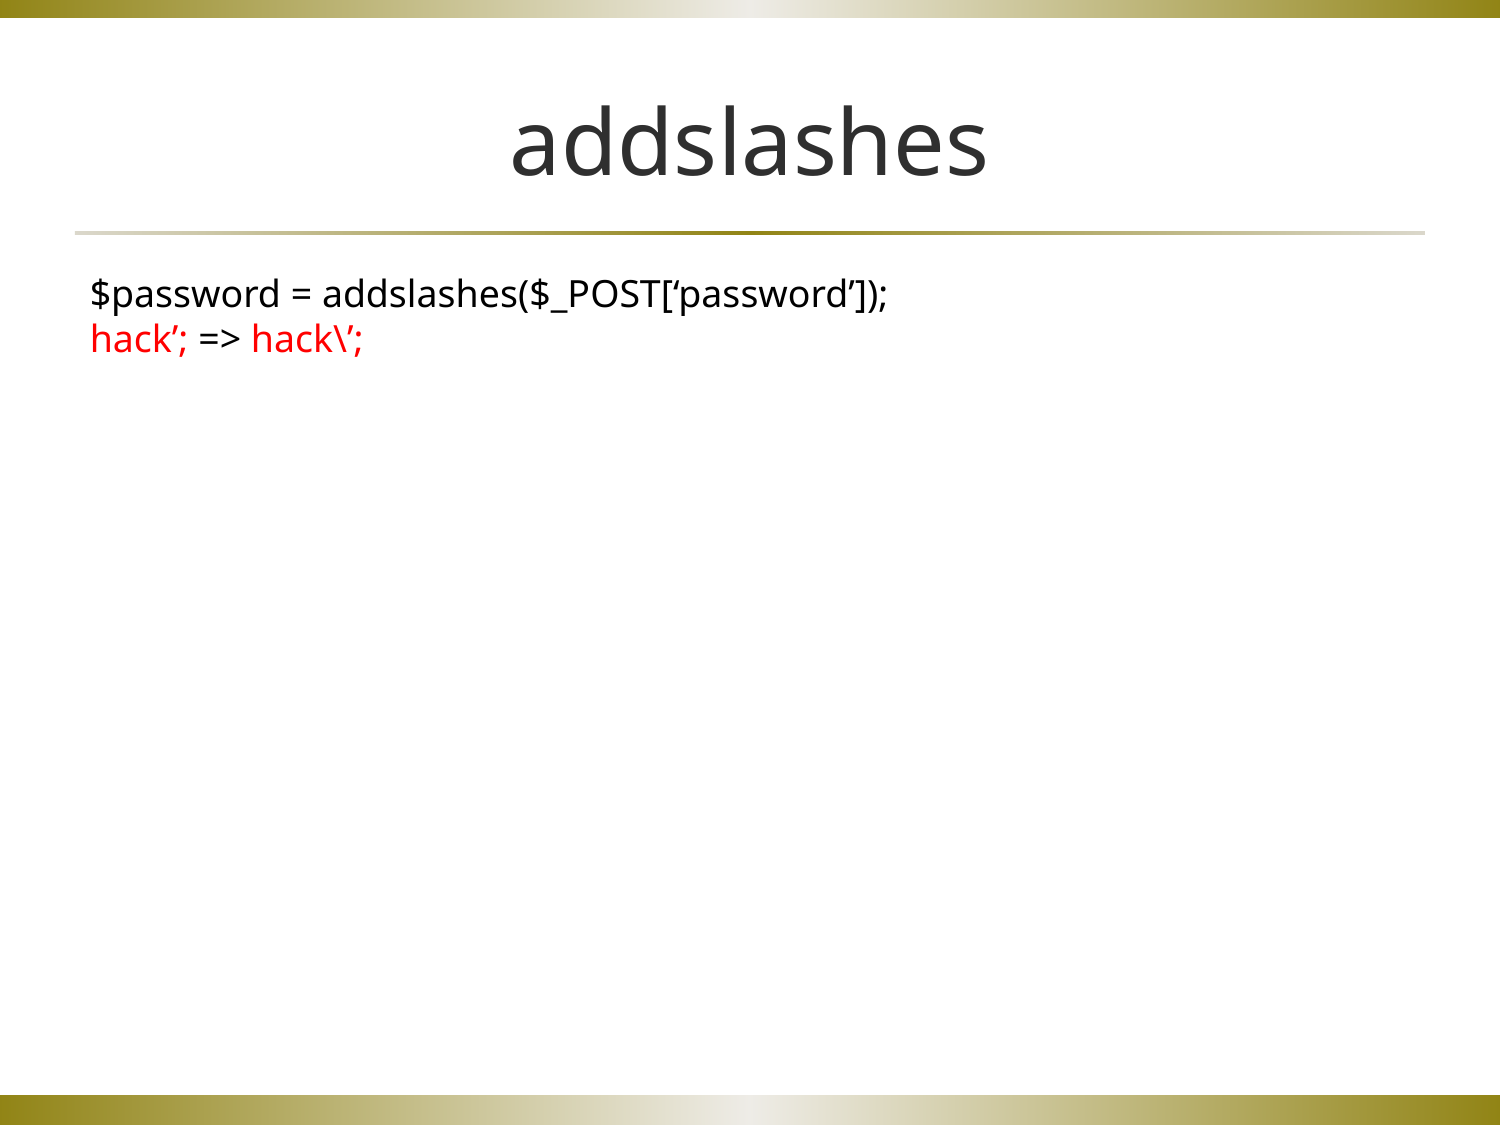

# addslashes
$password = addslashes($_POST[‘password’]);
hack’; => hack\’;